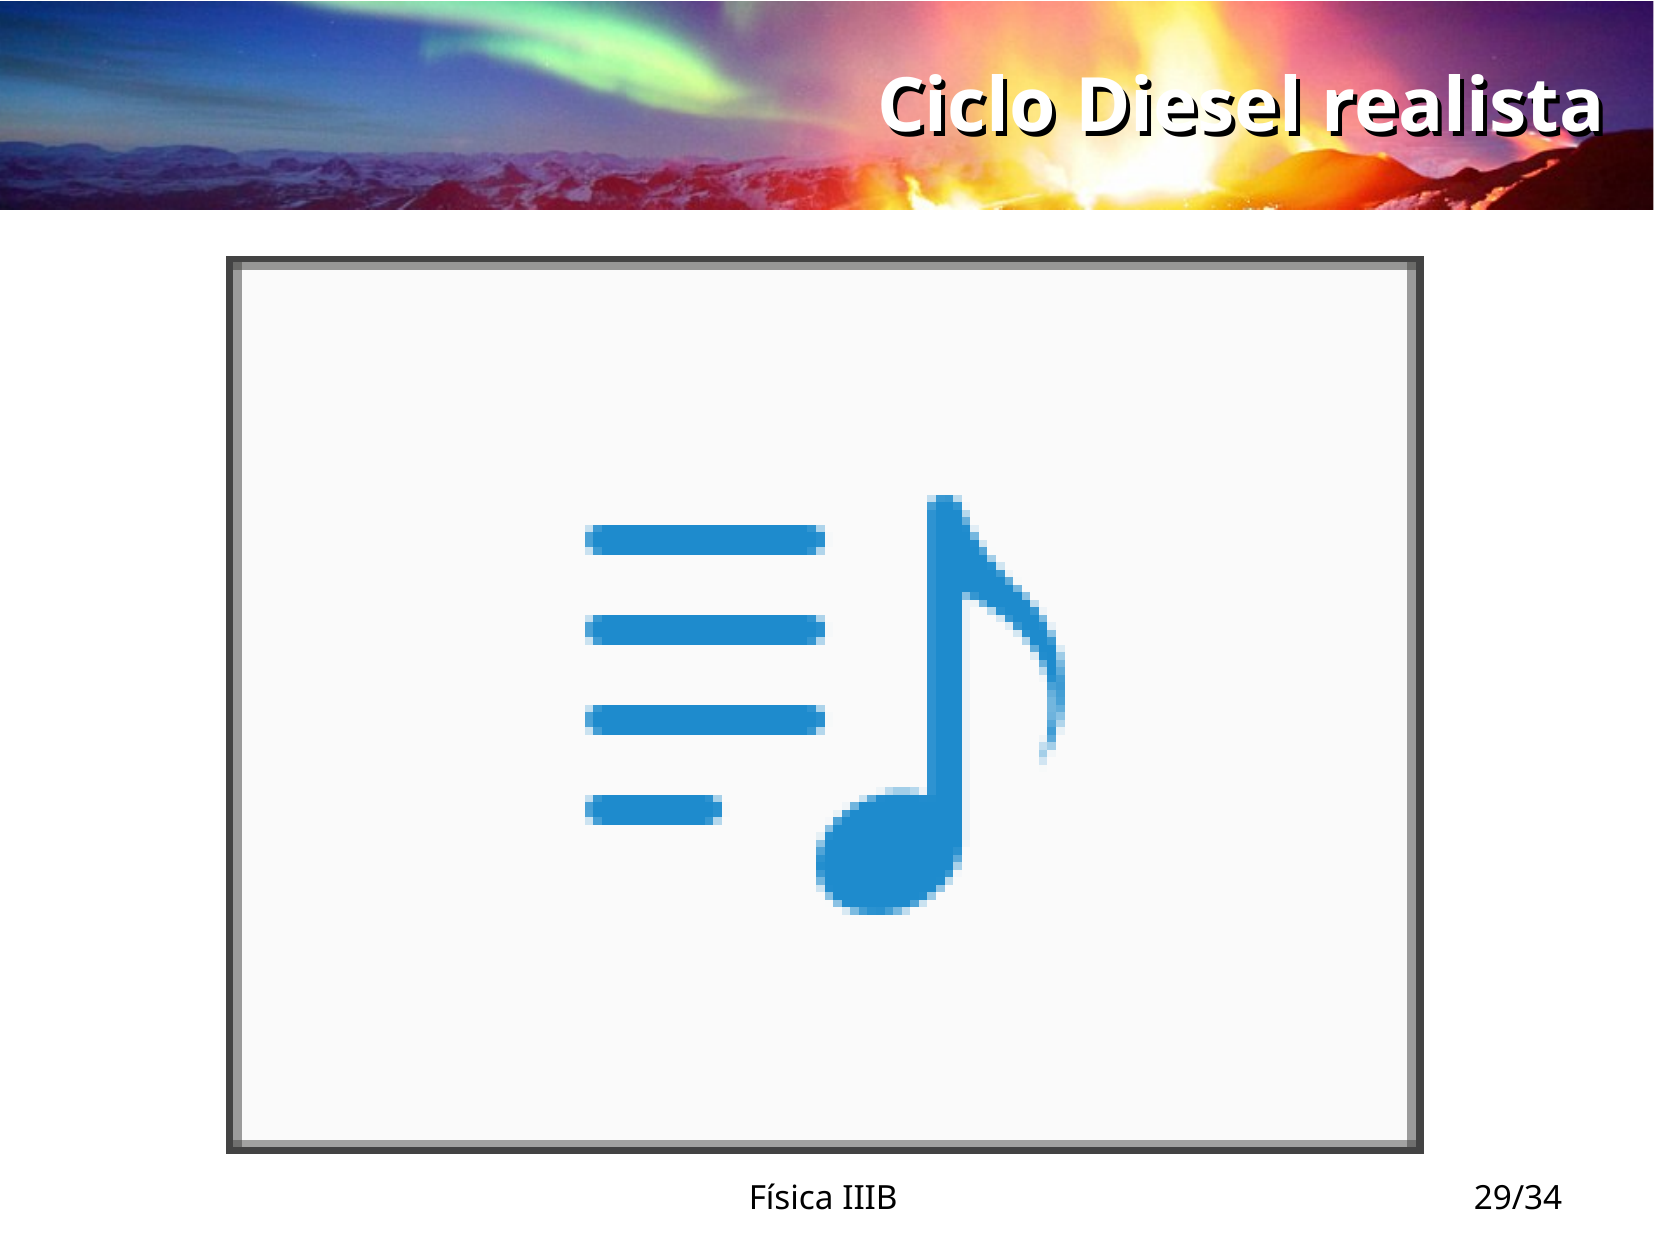

# Ciclo Diesel realista
Física IIIB
29